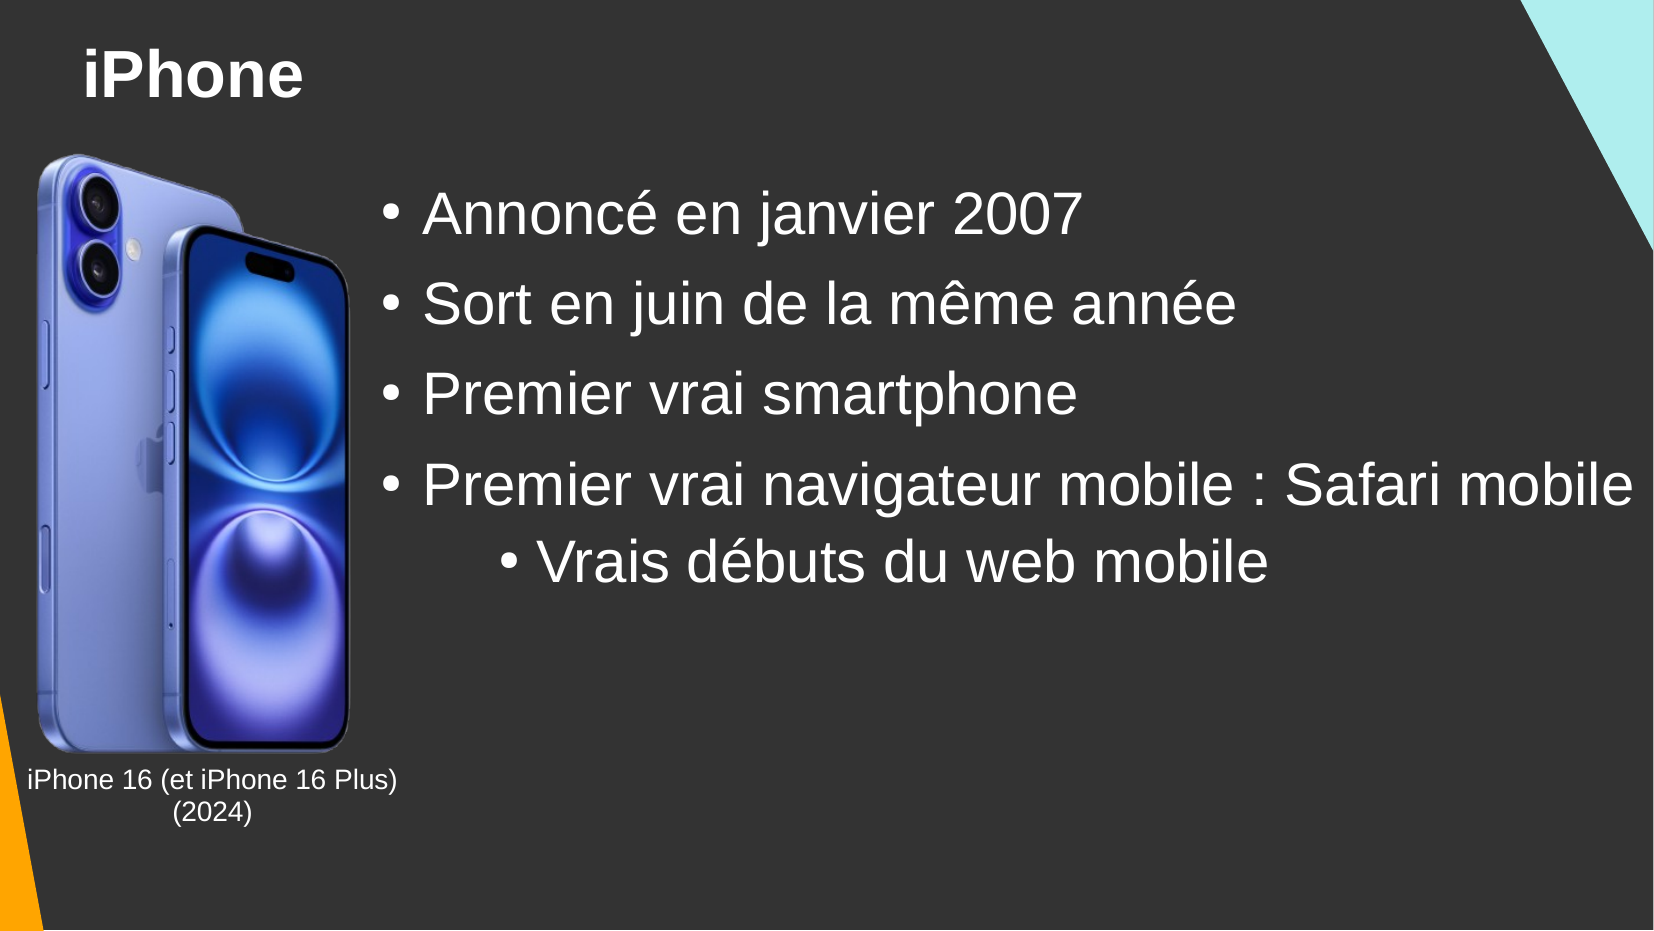

# iPhone
Annoncé en janvier 2007
Sort en juin de la même année
Premier vrai smartphone
Premier vrai navigateur mobile : Safari mobile
Vrais débuts du web mobile
iPhone 16 (et iPhone 16 Plus)(2024)